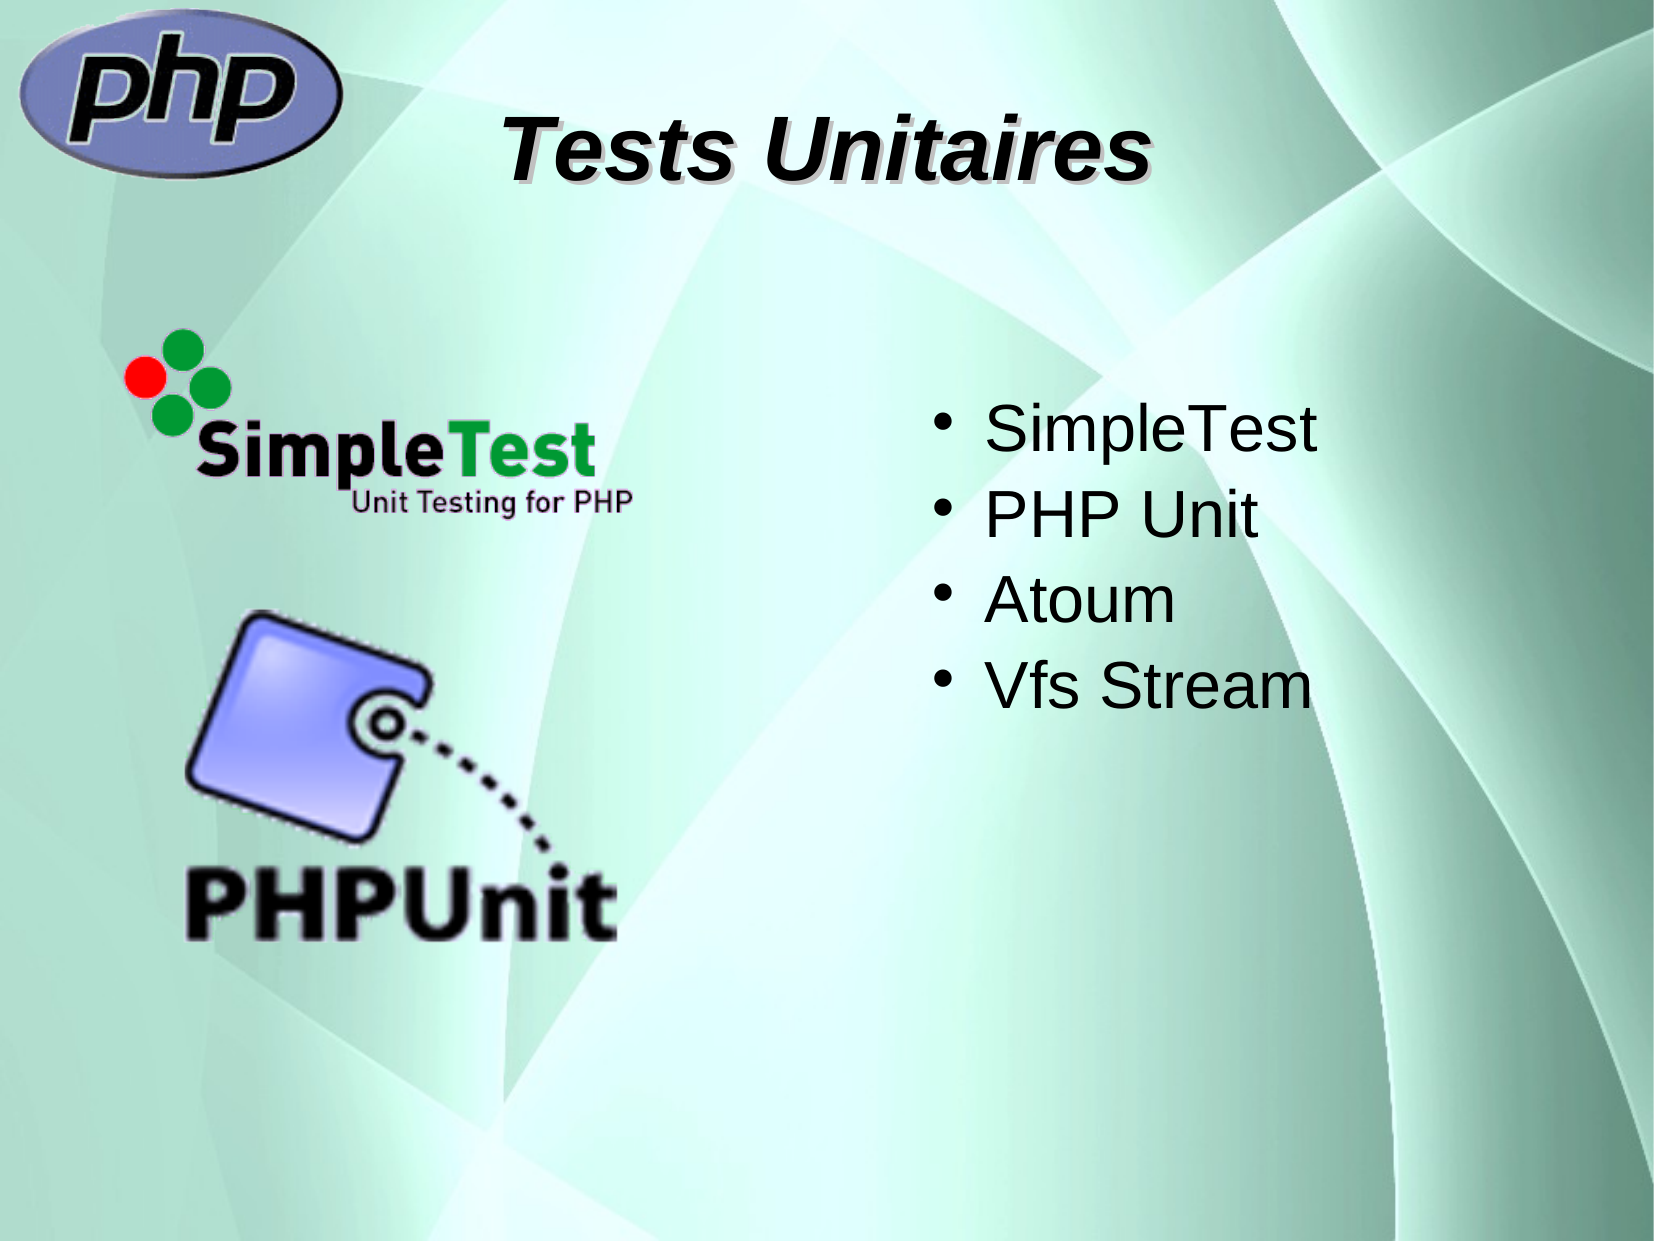

# Tests Unitaires
SimpleTest
PHP Unit
Atoum
Vfs Stream